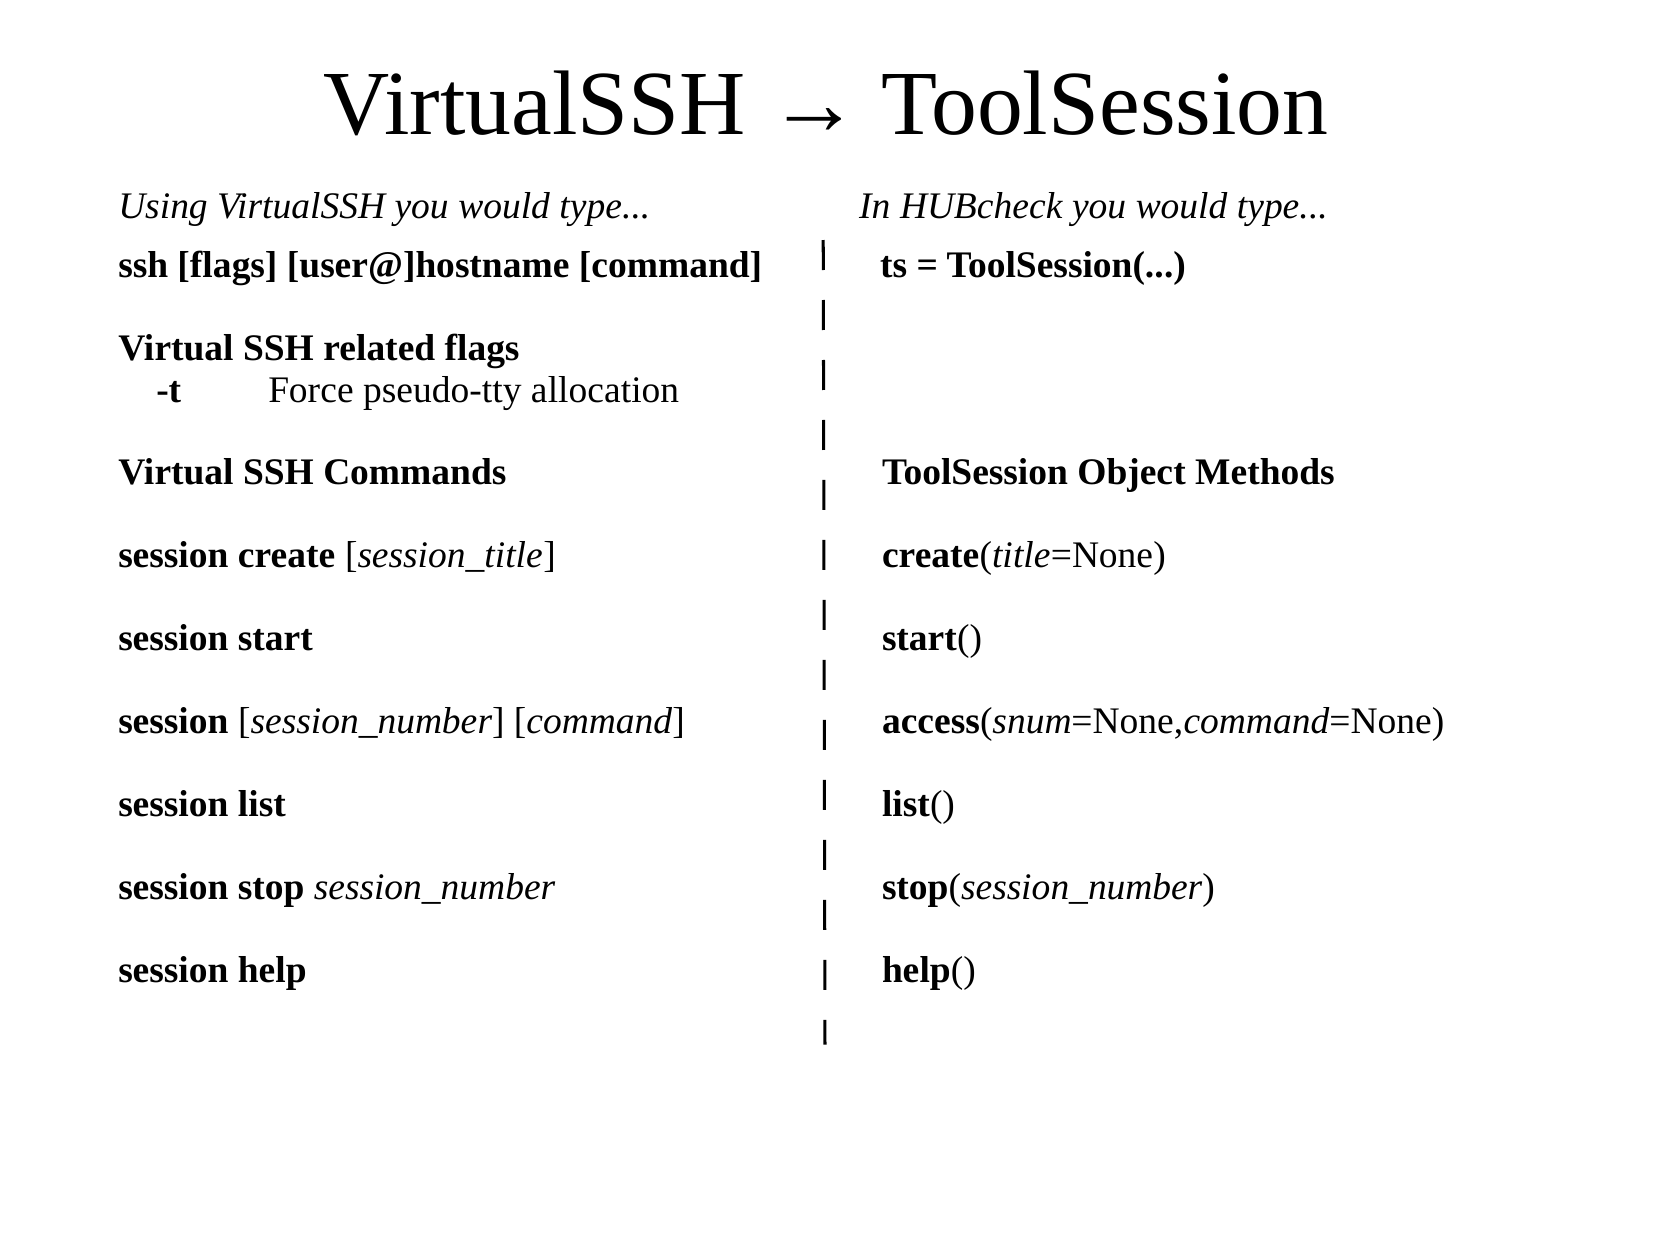

# VirtualSSH → ToolSession
Using VirtualSSH you would type... In HUBcheck you would type...
ssh [flags] [user@]hostname [command]
Virtual SSH related flags
 -t		Force pseudo-tty allocation
ts = ToolSession(...)
Virtual SSH Commands
session create [session_title]
session start
session [session_number] [command]
session list
session stop session_number
session help
ToolSession Object Methods
create(title=None)
start()
access(snum=None,command=None)
list()
stop(session_number)
help()